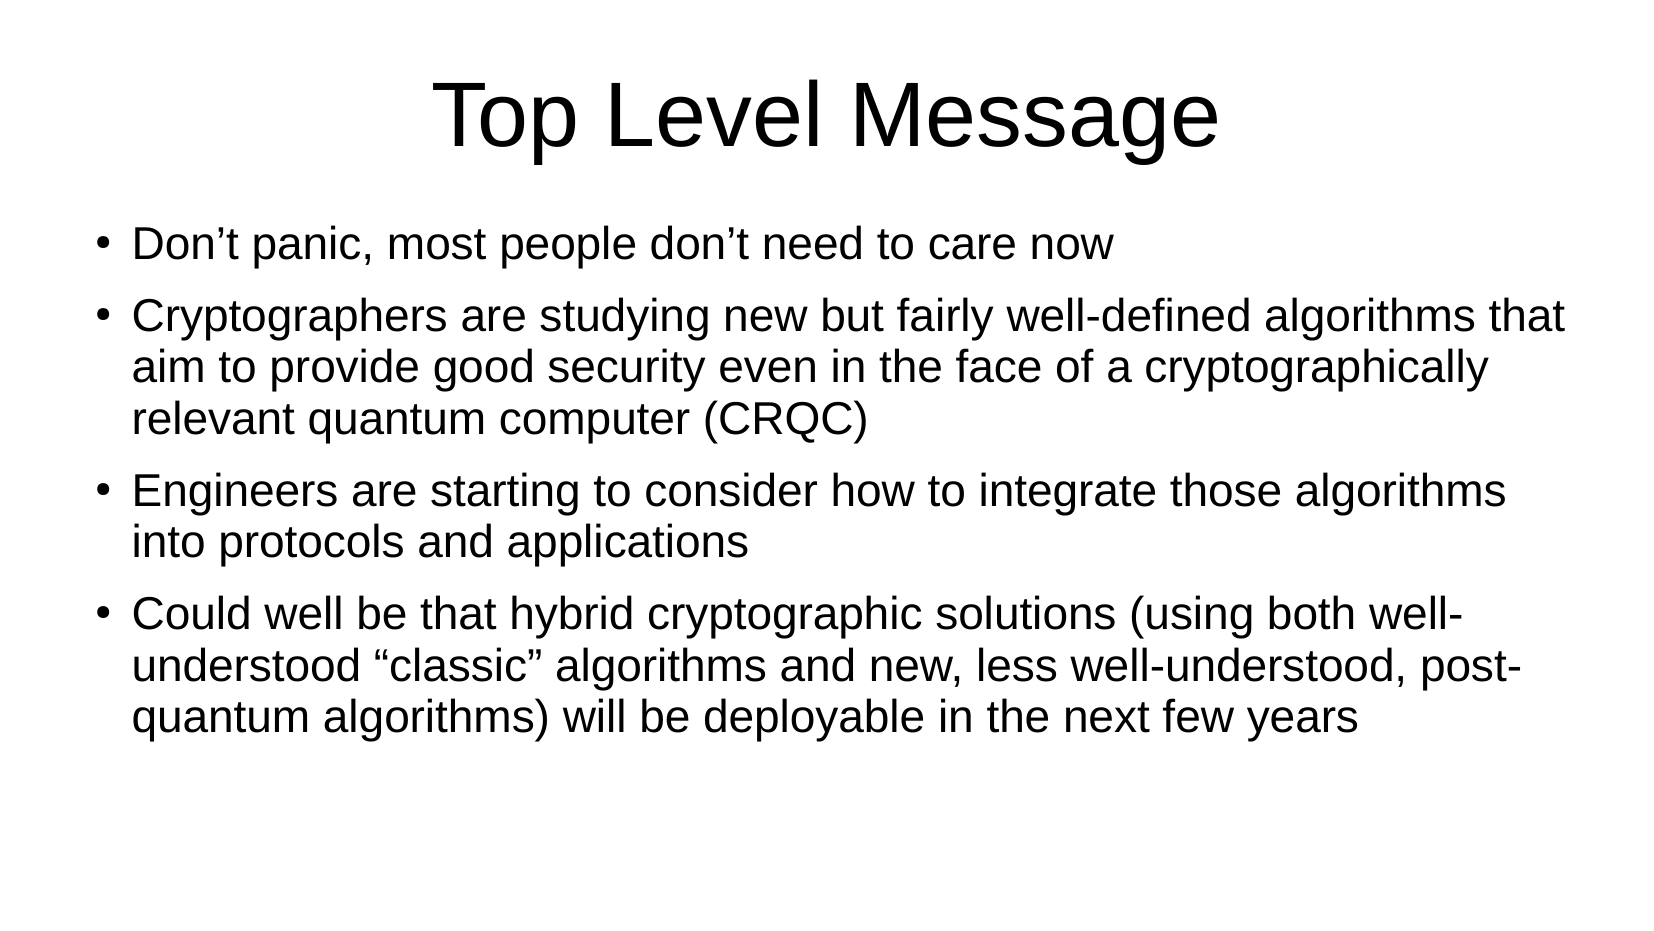

# Top Level Message
Don’t panic, most people don’t need to care now
Cryptographers are studying new but fairly well-defined algorithms that aim to provide good security even in the face of a cryptographically relevant quantum computer (CRQC)
Engineers are starting to consider how to integrate those algorithms into protocols and applications
Could well be that hybrid cryptographic solutions (using both well-understood “classic” algorithms and new, less well-understood, post-quantum algorithms) will be deployable in the next few years